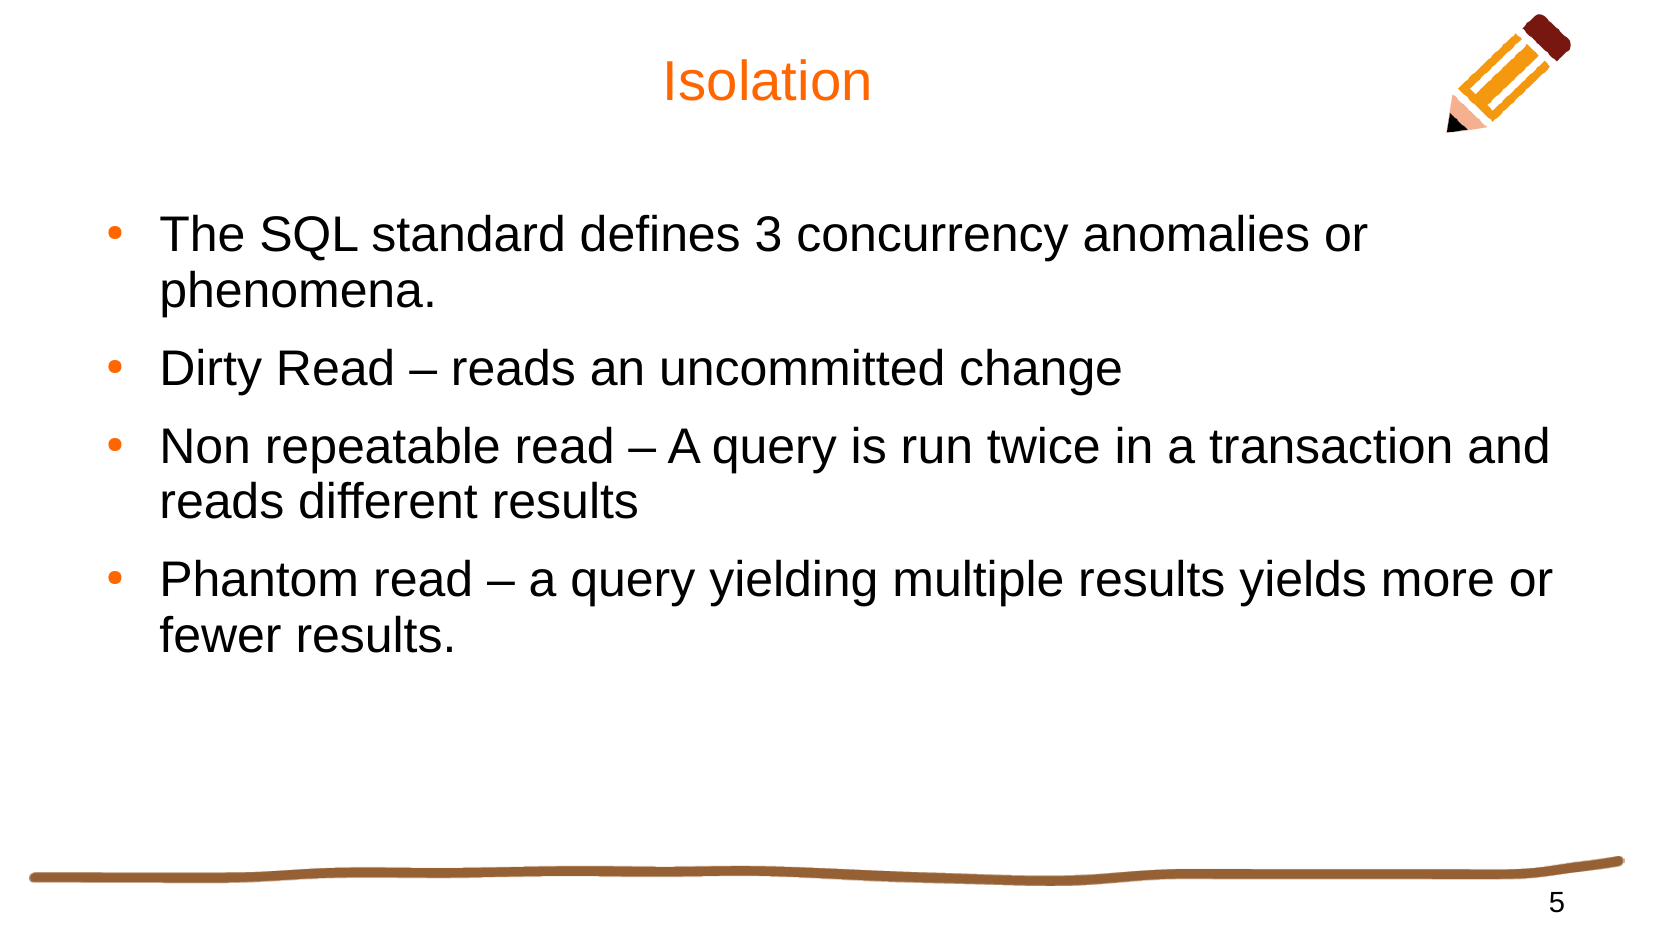

# Isolation
The SQL standard defines 3 concurrency anomalies or phenomena.
Dirty Read – reads an uncommitted change
Non repeatable read – A query is run twice in a transaction and reads different results
Phantom read – a query yielding multiple results yields more or fewer results.
5